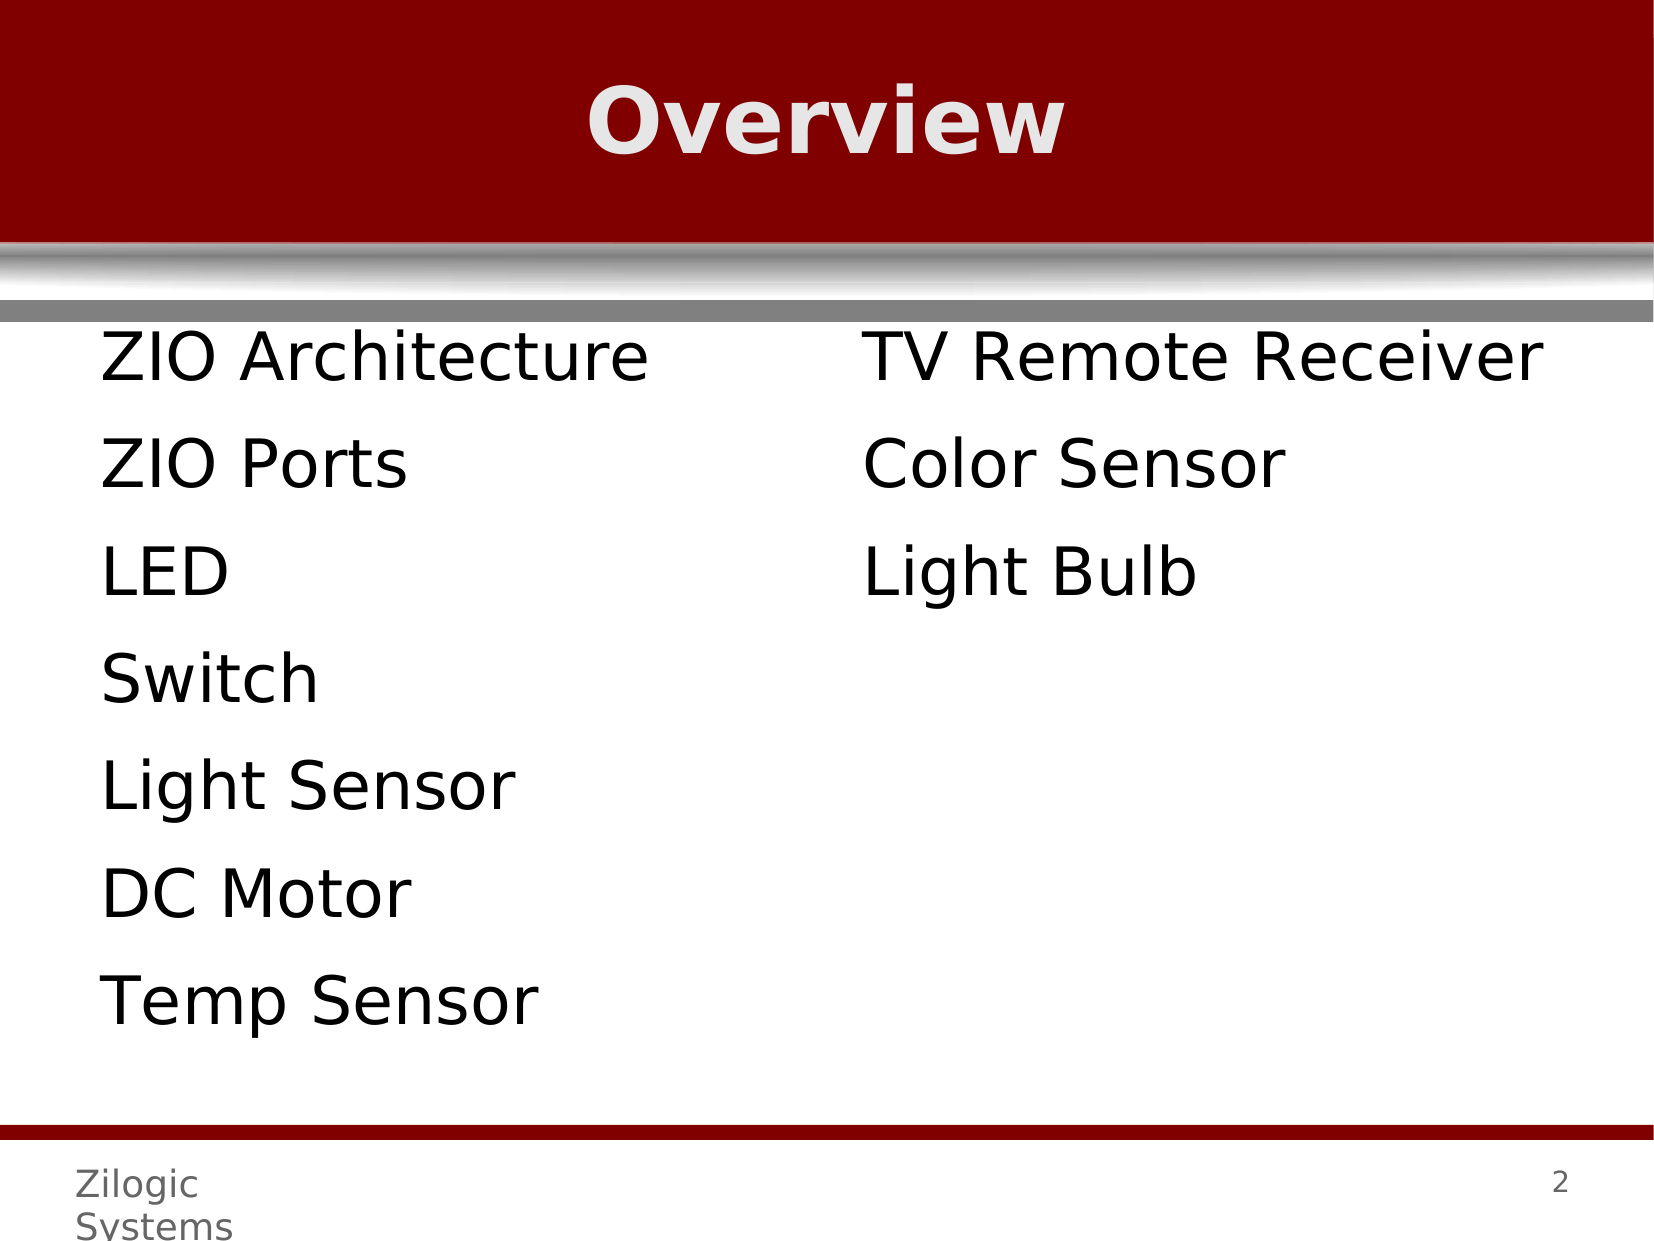

# Overview
ZIO Architecture
ZIO Ports
LED
Switch
Light Sensor
DC Motor
Temp Sensor
TV Remote Receiver
Color Sensor
Light Bulb
2